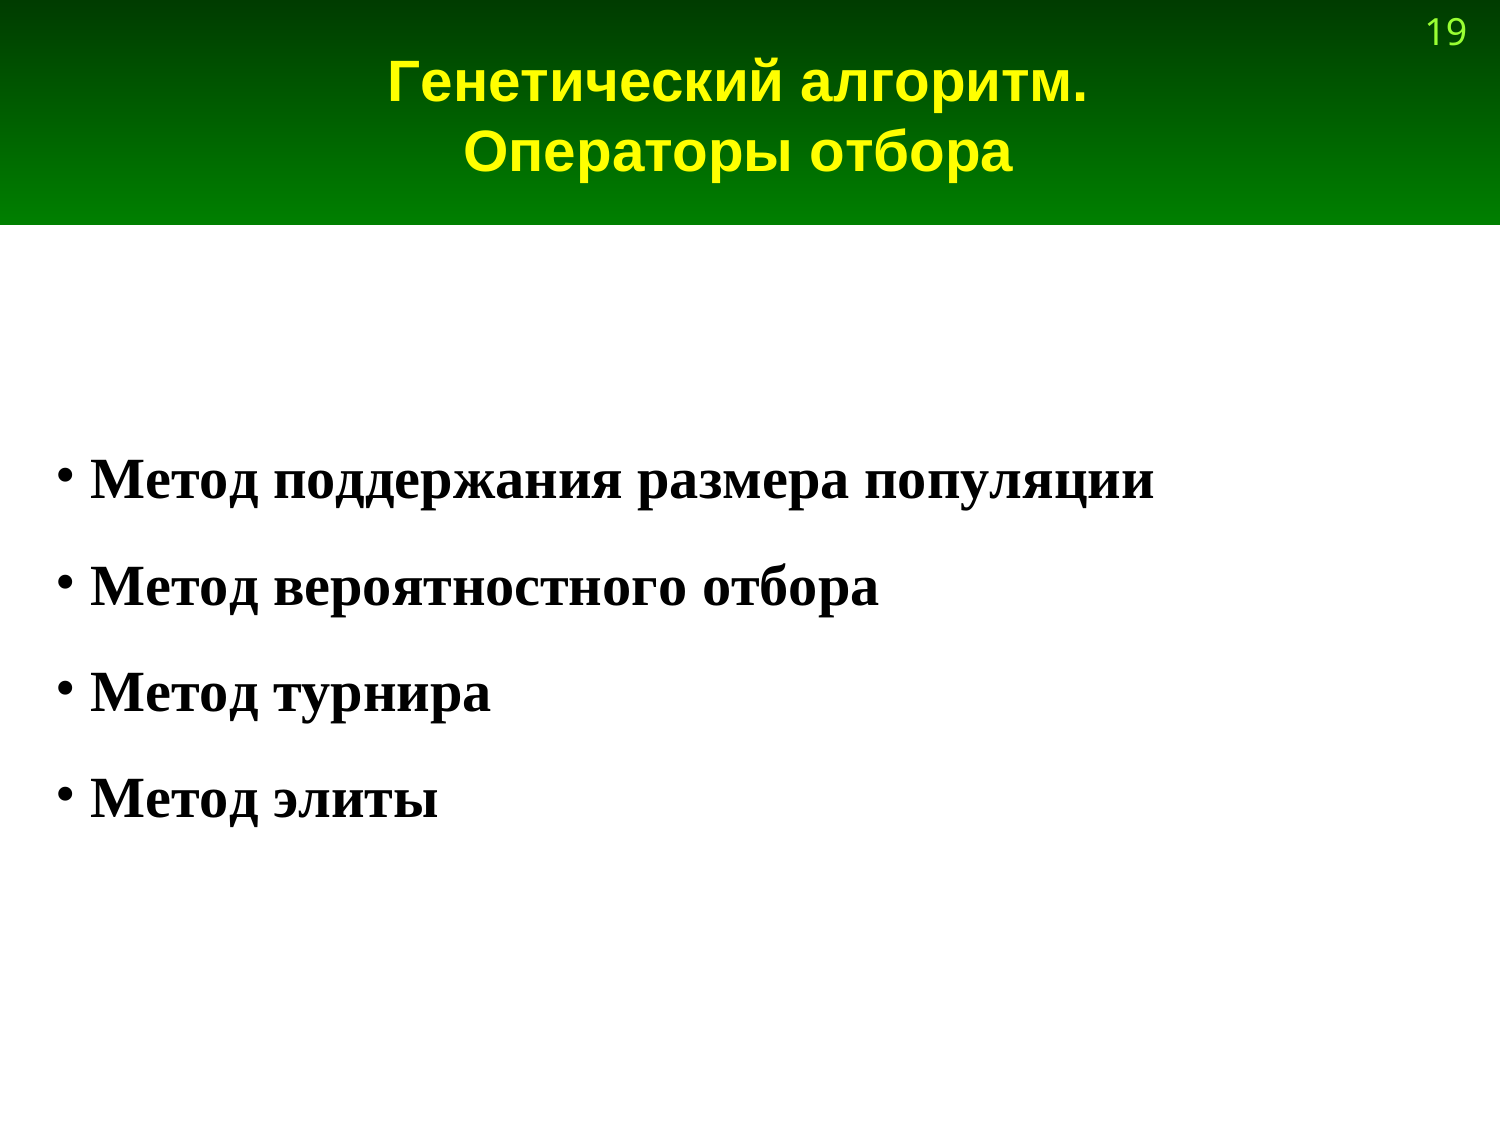

# Генетический алгоритм. Операторы отбора
 Метод поддержания размера популяции
 Метод вероятностного отбора
 Метод турнира
 Метод элиты